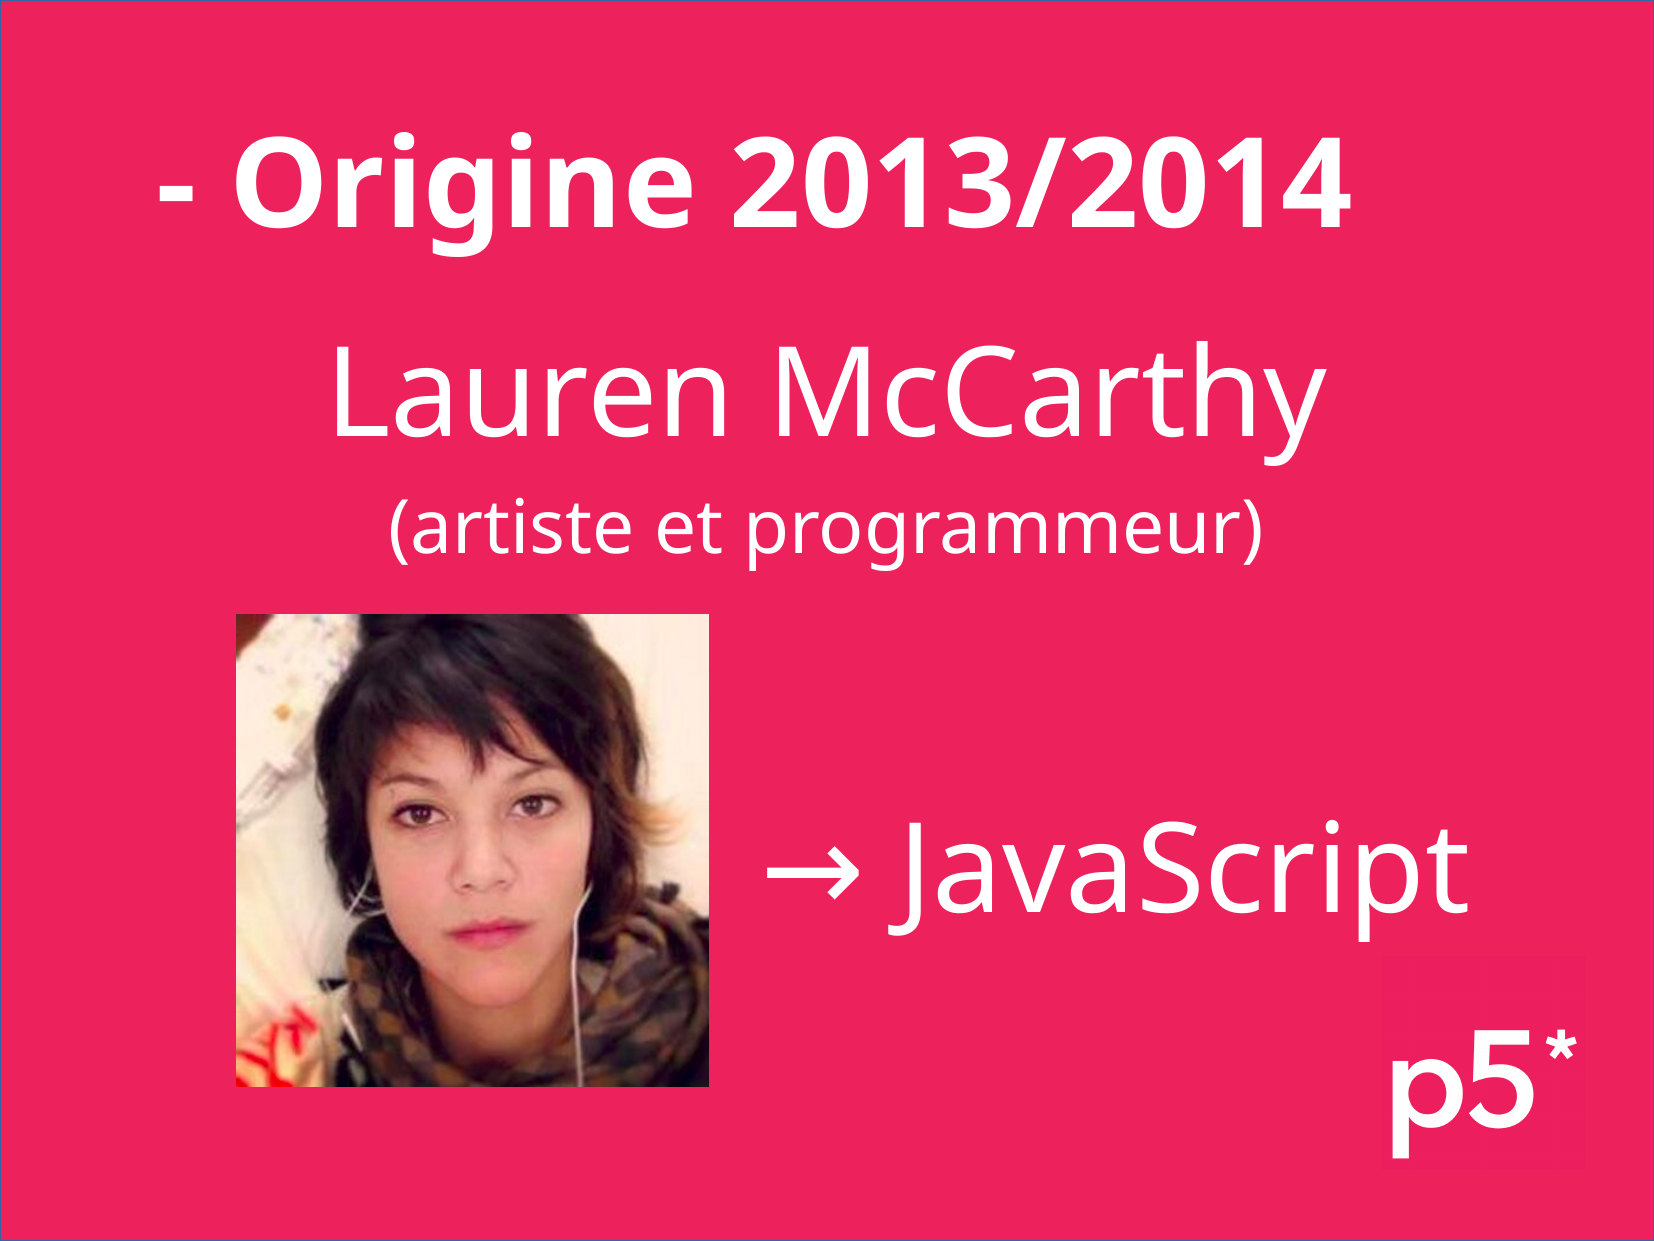

#
- Origine 2013/2014
Lauren McCarthy
(artiste et programmeur)
→ JavaScript